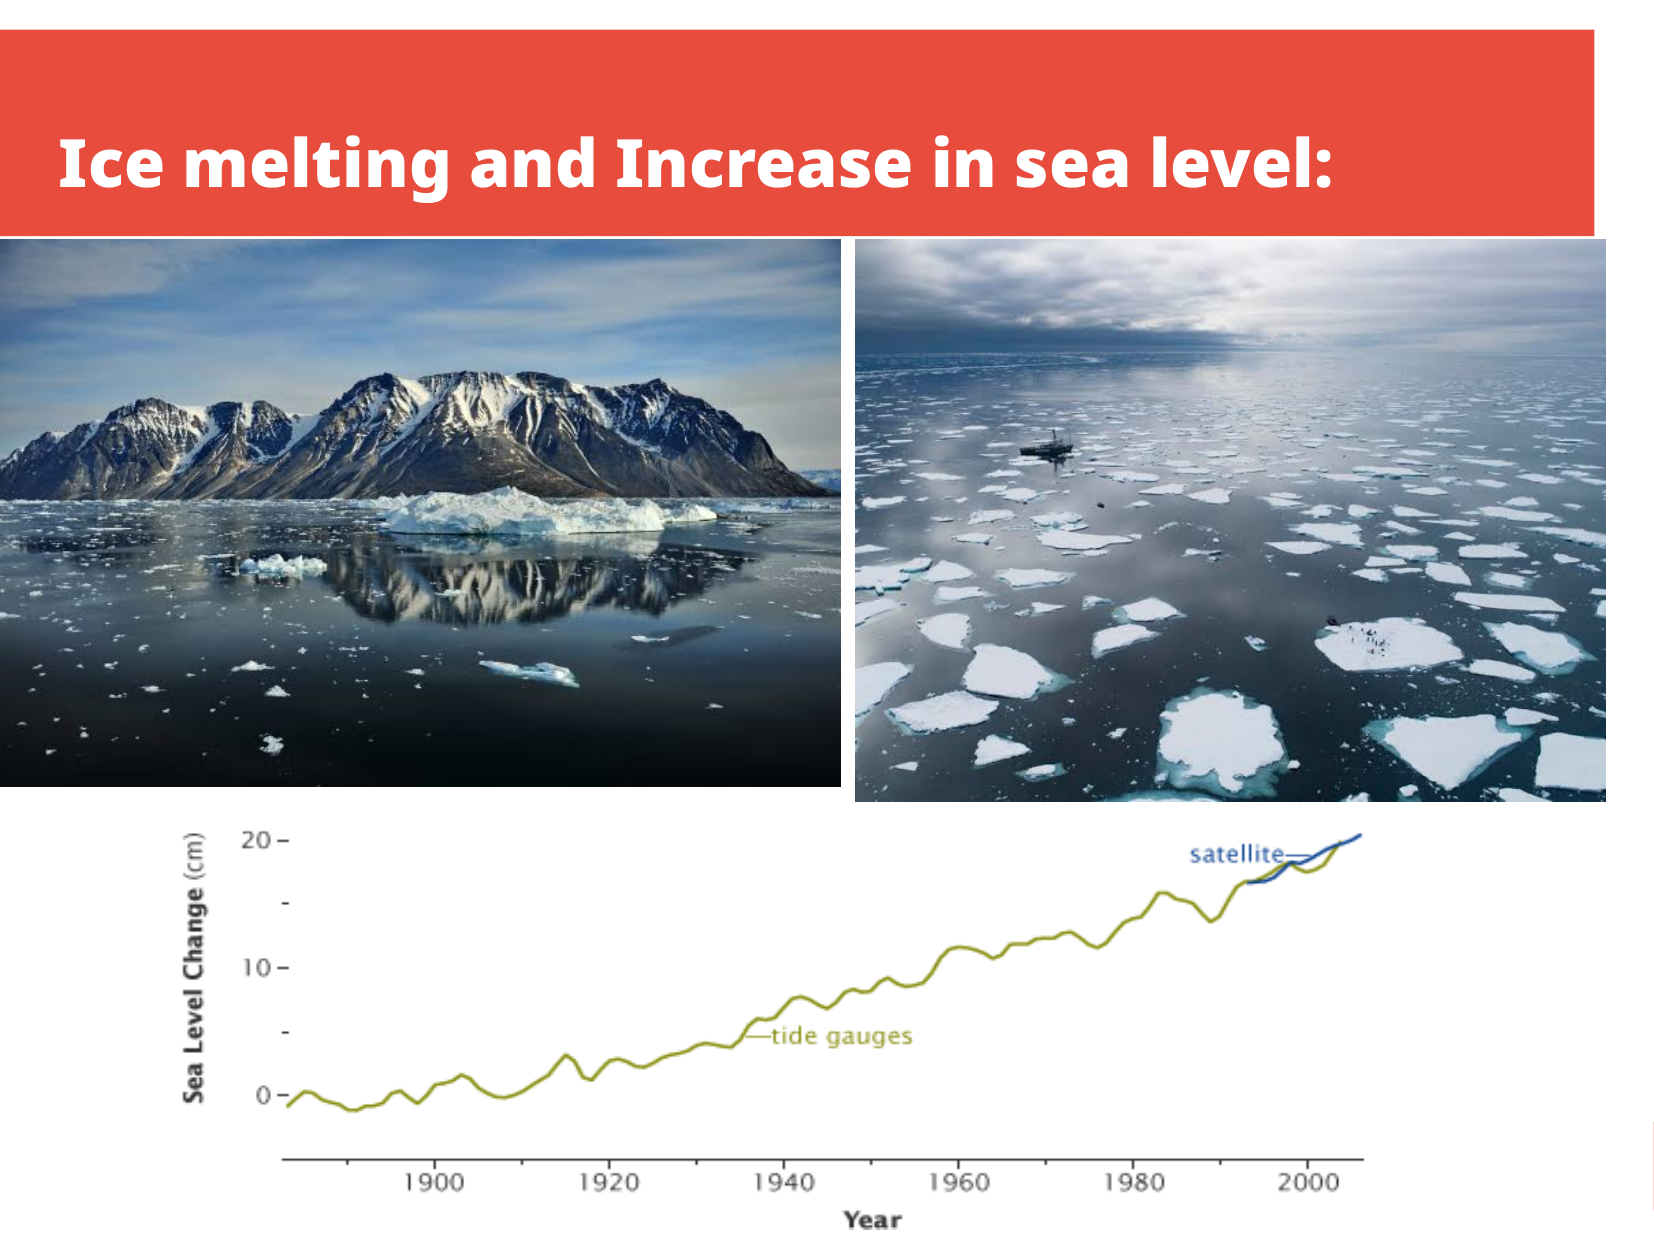

# Ice melting and Increase in sea level:
19